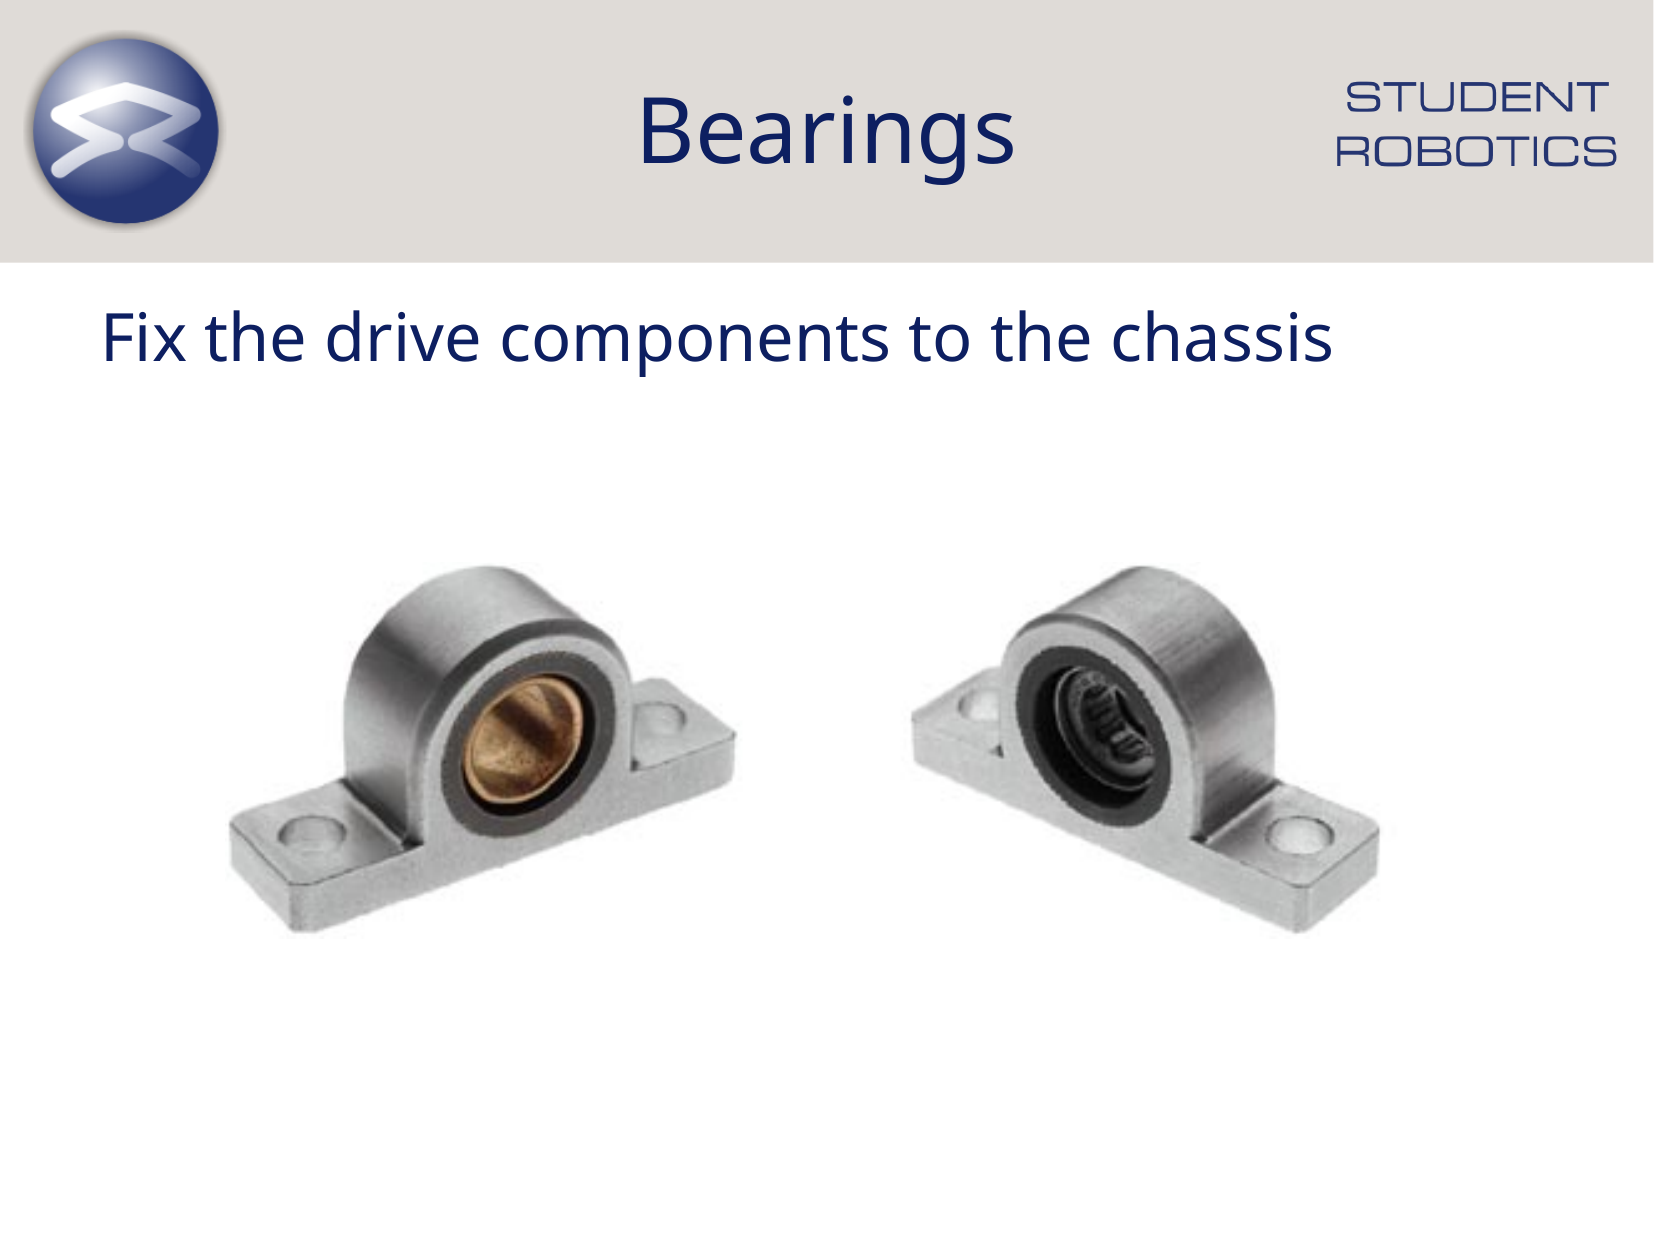

# Bearings
Fix the drive components to the chassis